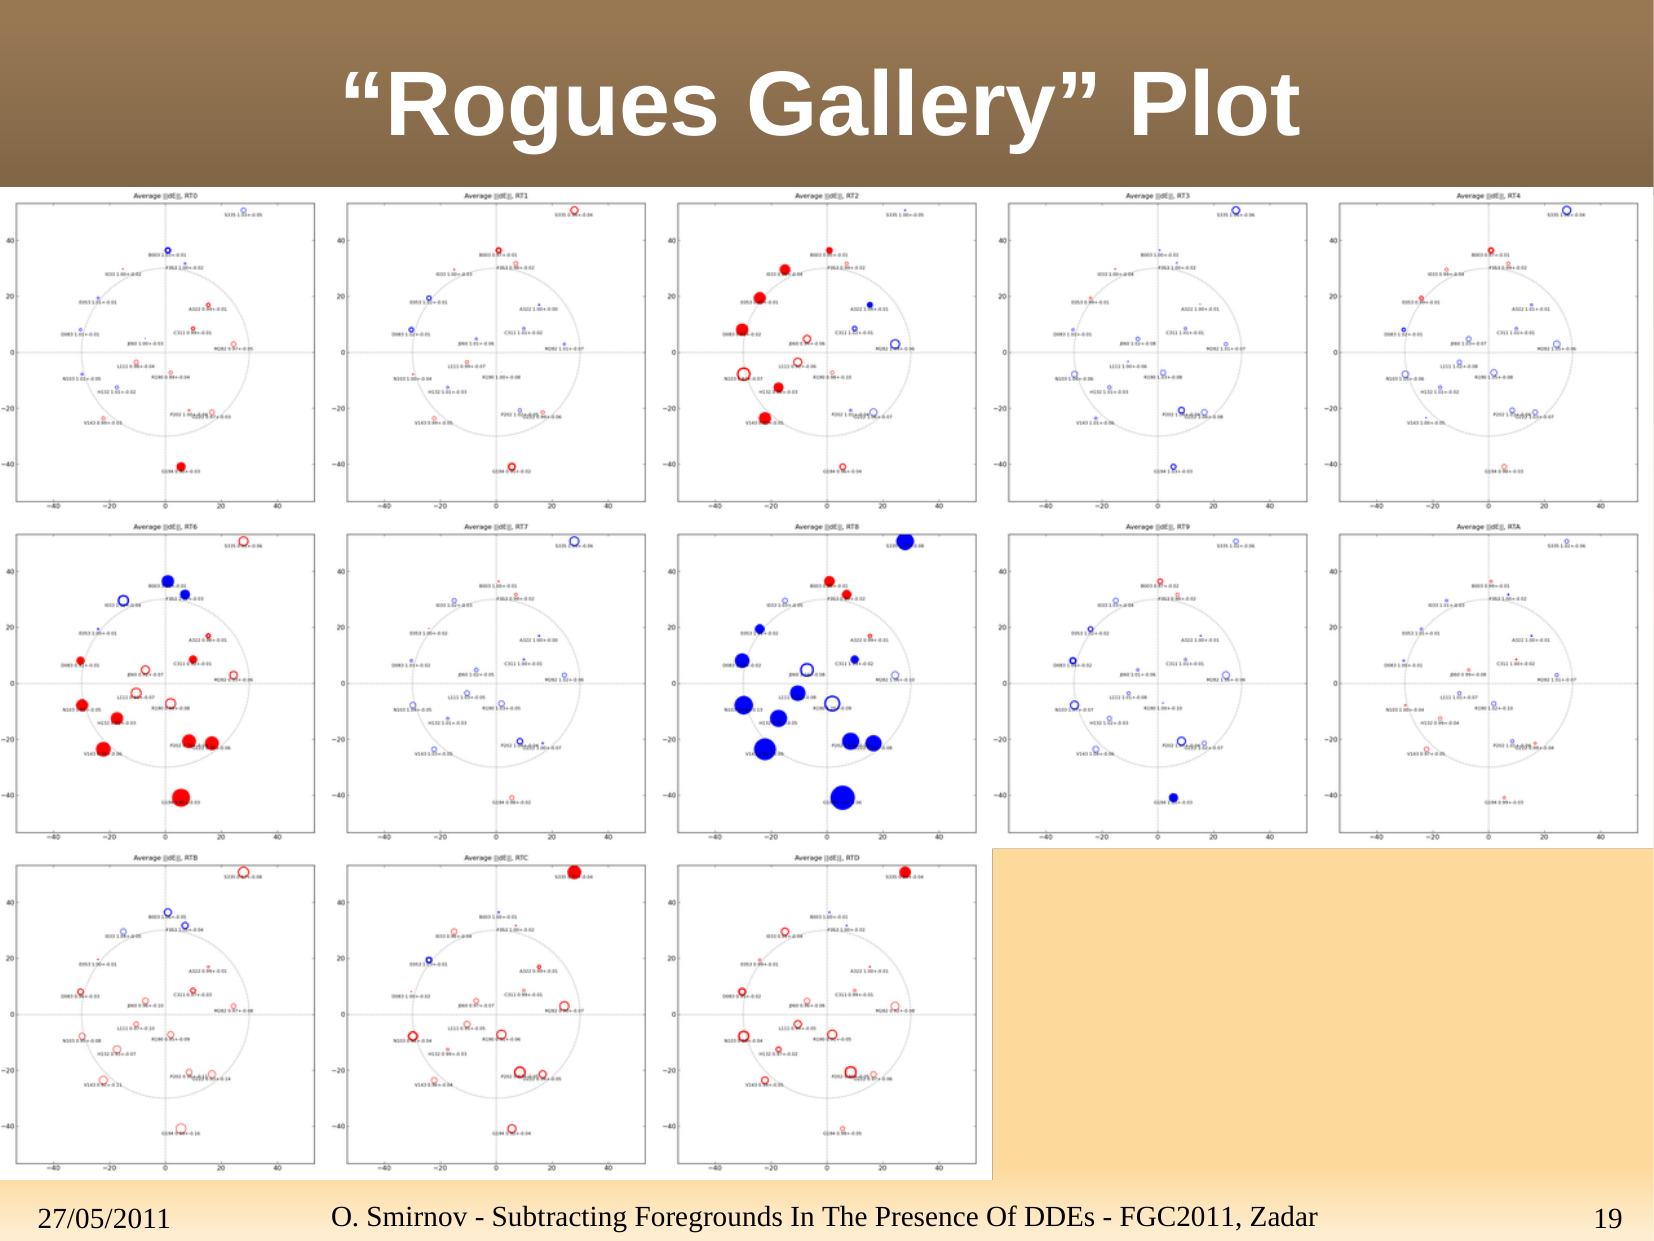

# “Rogues Gallery” Plot
O. Smirnov - Subtracting Foregrounds In The Presence Of DDEs - FGC2011, Zadar
27/05/2011
19